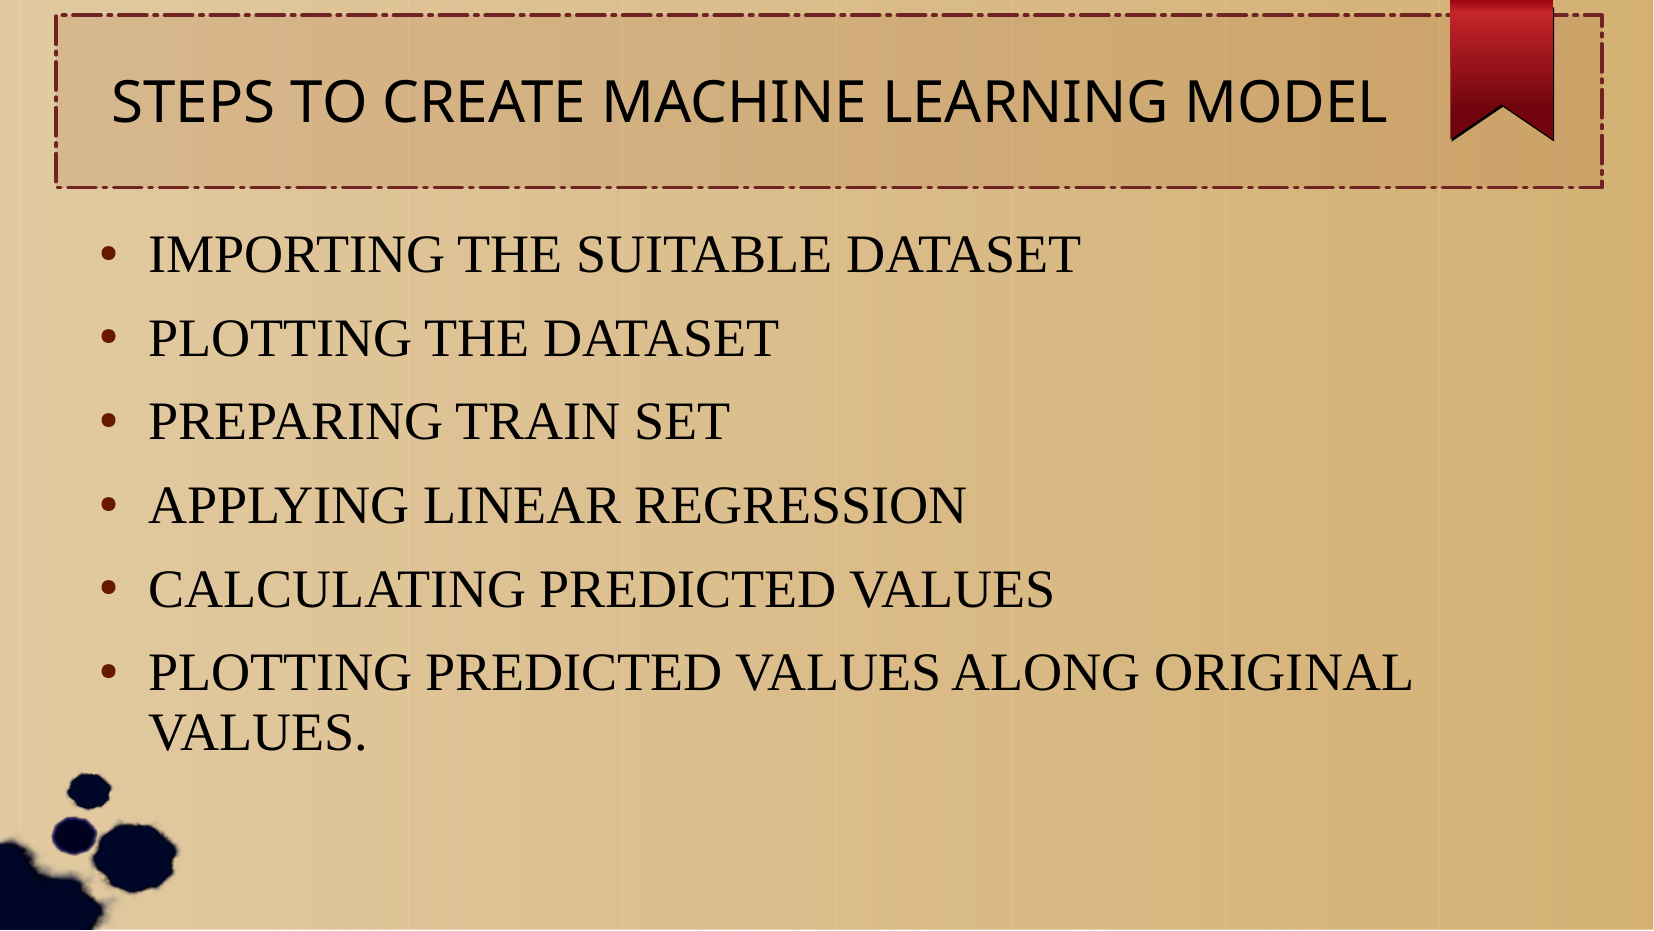

# STEPS TO CREATE MACHINE LEARNING MODEL
IMPORTING THE SUITABLE DATASET
PLOTTING THE DATASET
PREPARING TRAIN SET
APPLYING LINEAR REGRESSION
CALCULATING PREDICTED VALUES
PLOTTING PREDICTED VALUES ALONG ORIGINAL VALUES.